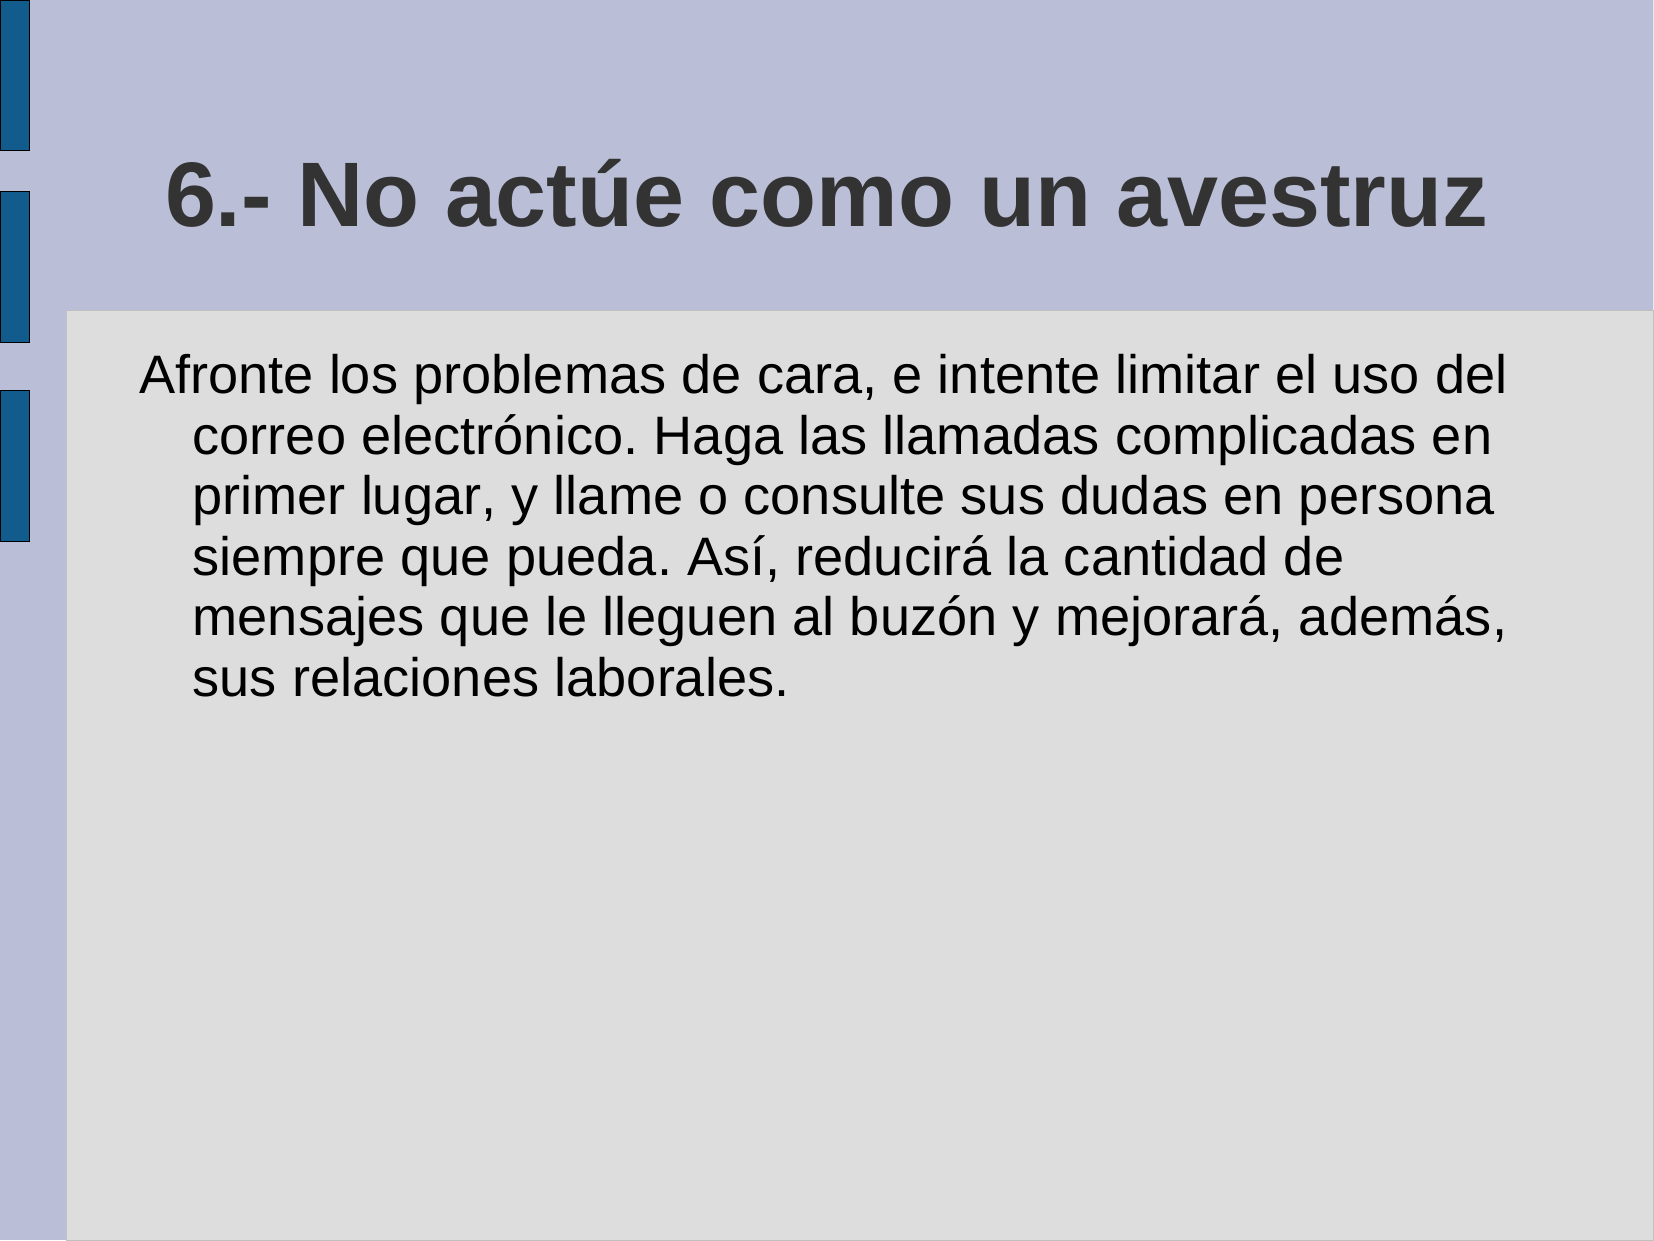

# 6.- No actúe como un avestruz
Afronte los problemas de cara, e intente limitar el uso del correo electrónico. Haga las llamadas complicadas en primer lugar, y llame o consulte sus dudas en persona siempre que pueda. Así, reducirá la cantidad de mensajes que le lleguen al buzón y mejorará, además, sus relaciones laborales.